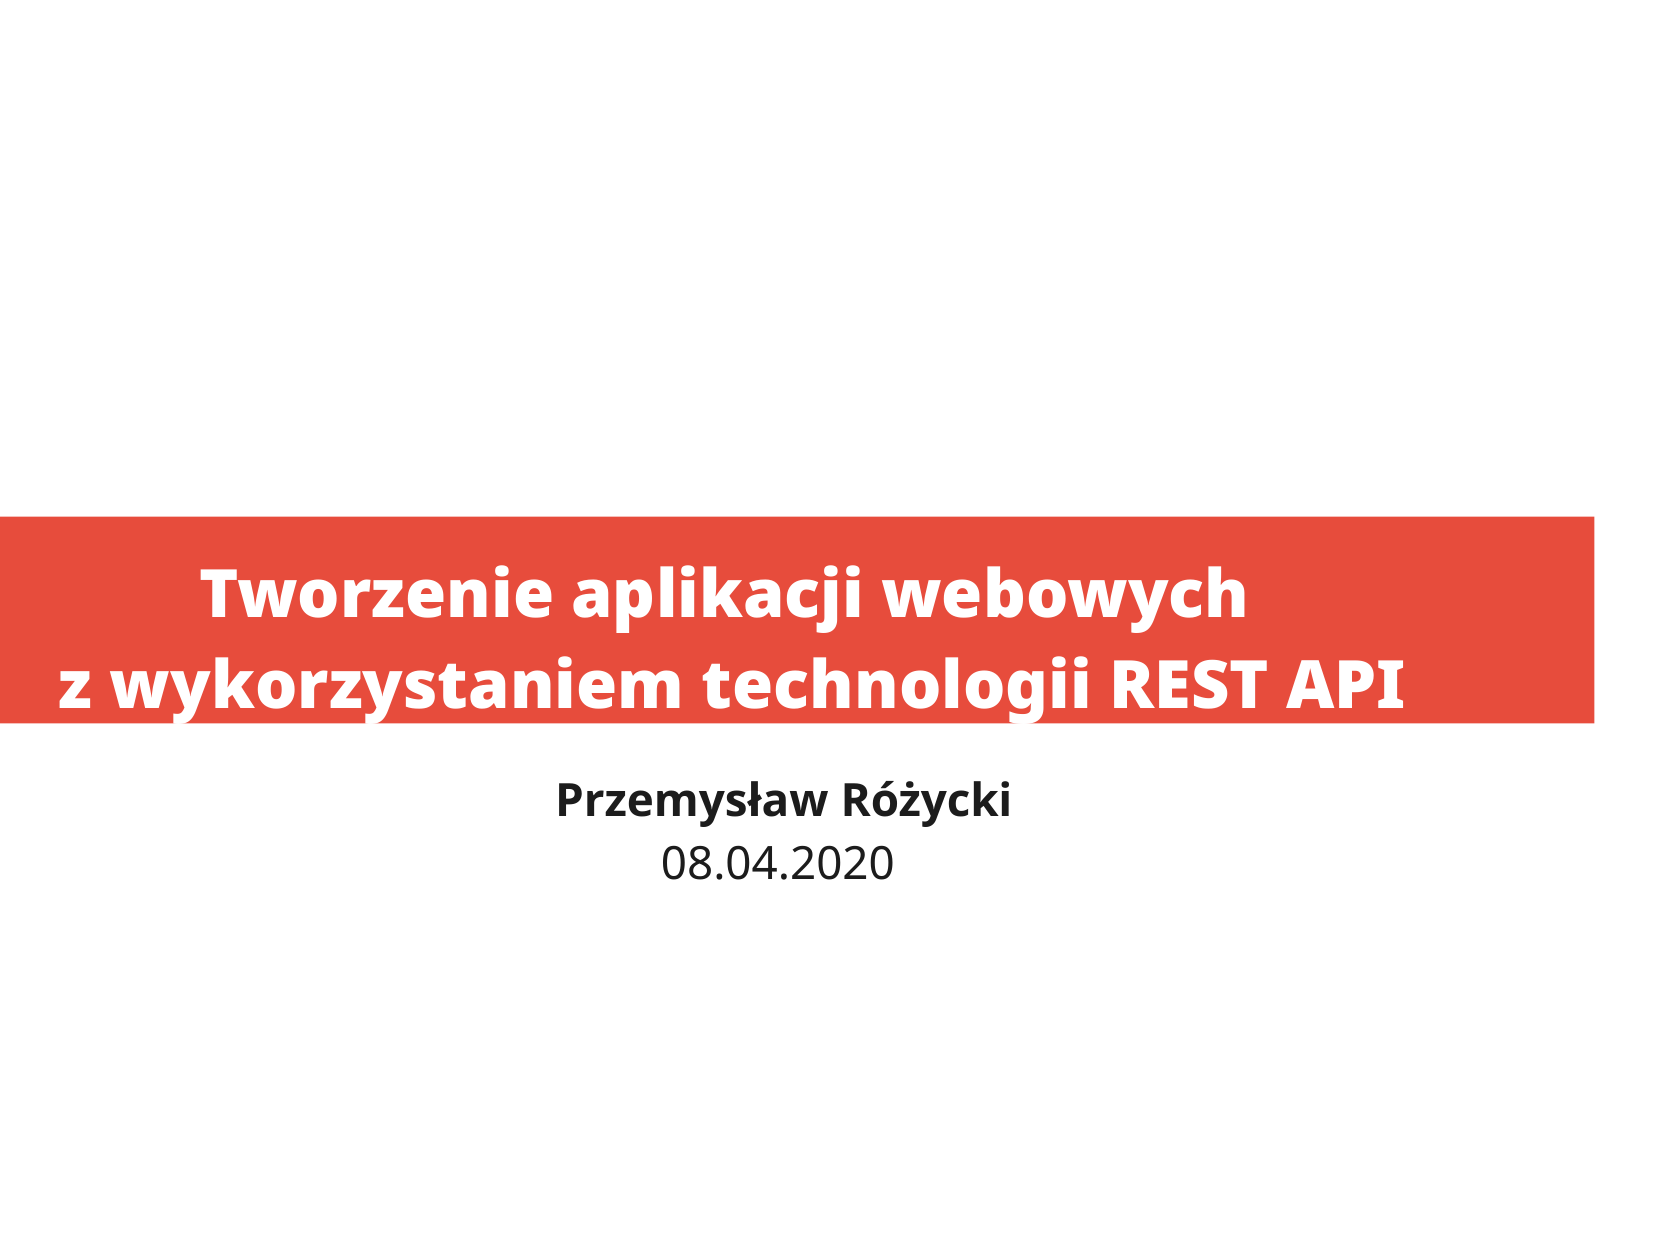

# Tworzenie aplikacji webowych z wykorzystaniem technologii REST API
 Przemysław Różycki
08.04.2020